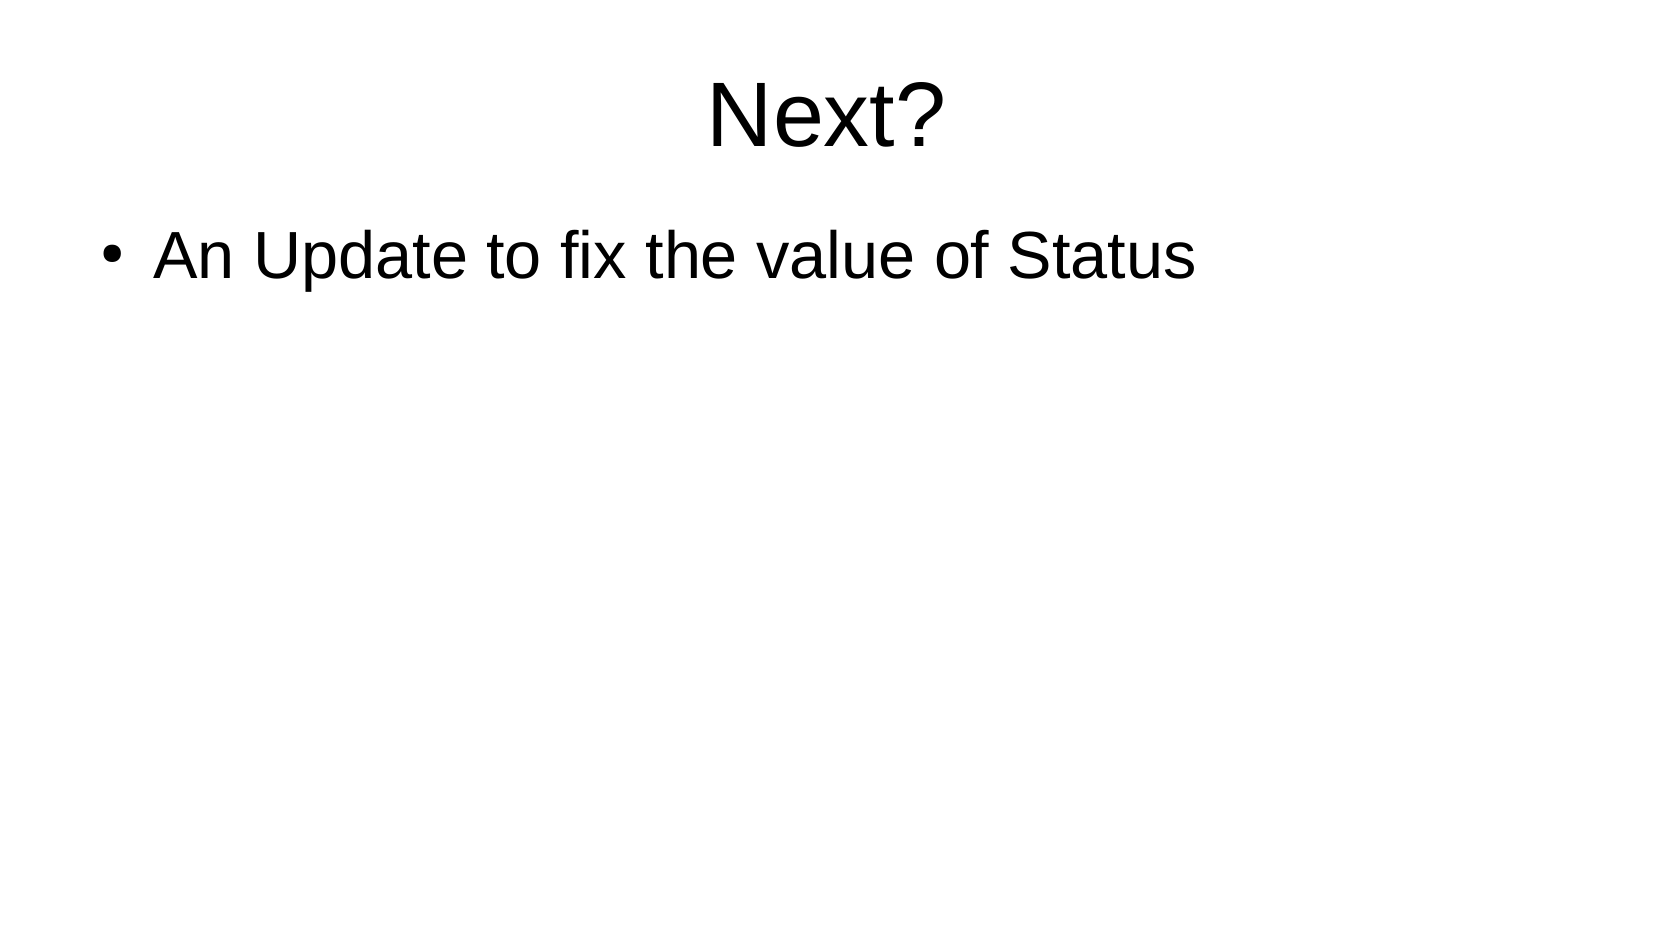

# Next?
An Update to fix the value of Status